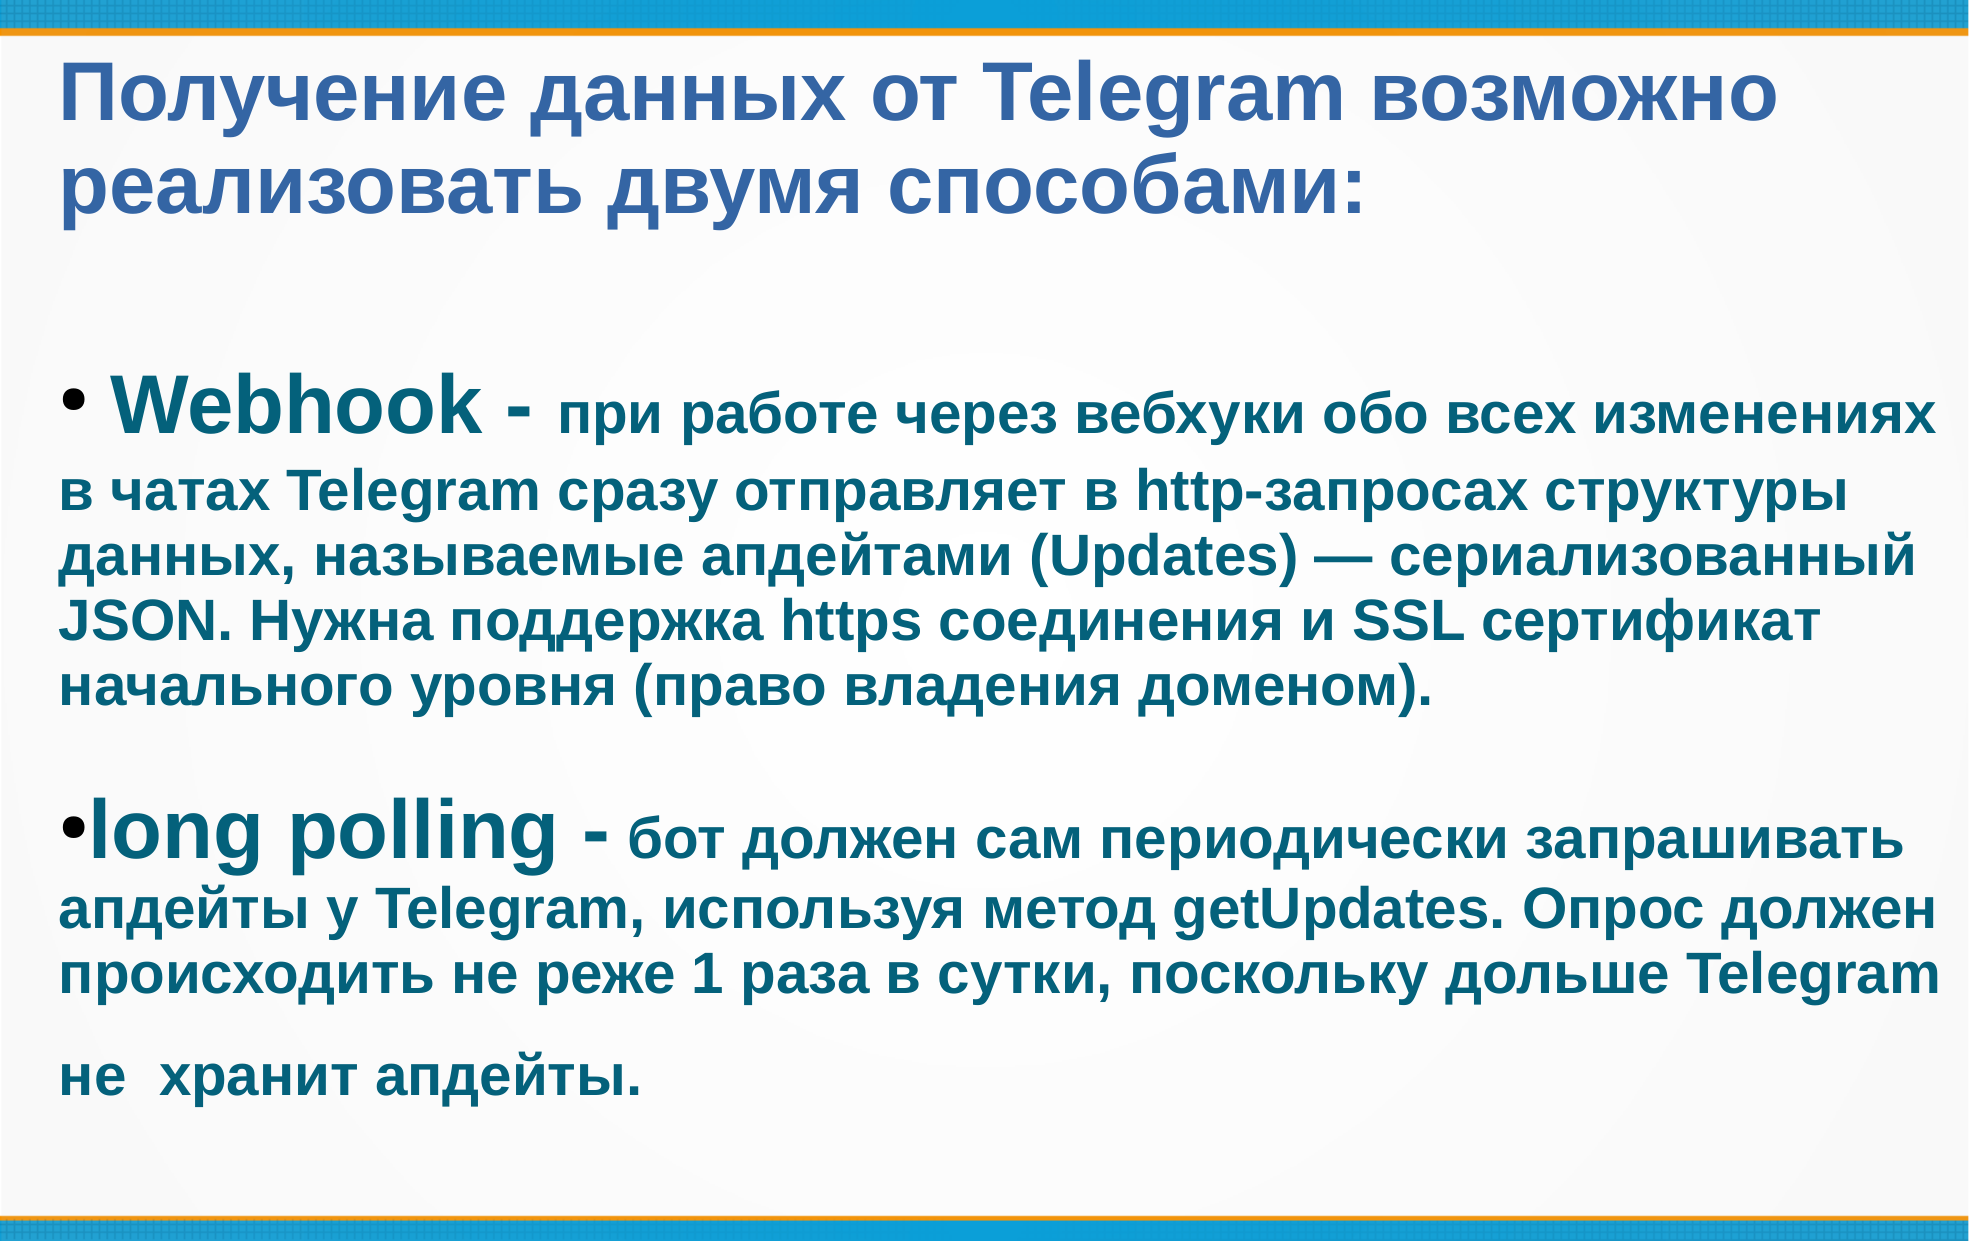

# Получение данных от Telegram возможно реализовать двумя способами:
 Webhook - при работе через вебхуки обо всех изменениях в чатах Telegram сразу отправляет в http-запросах структуры данных, называемые апдейтами (Updates) — сериализованный JSON. Нужна поддержка https соединения и SSL сертификат начального уровня (право владения доменом).
long polling - бот должен сам периодически запрашивать апдейты у Telegram, используя метод getUpdates. Опрос должен происходить не реже 1 раза в сутки, поскольку дольше Telegram не хранит апдейты.